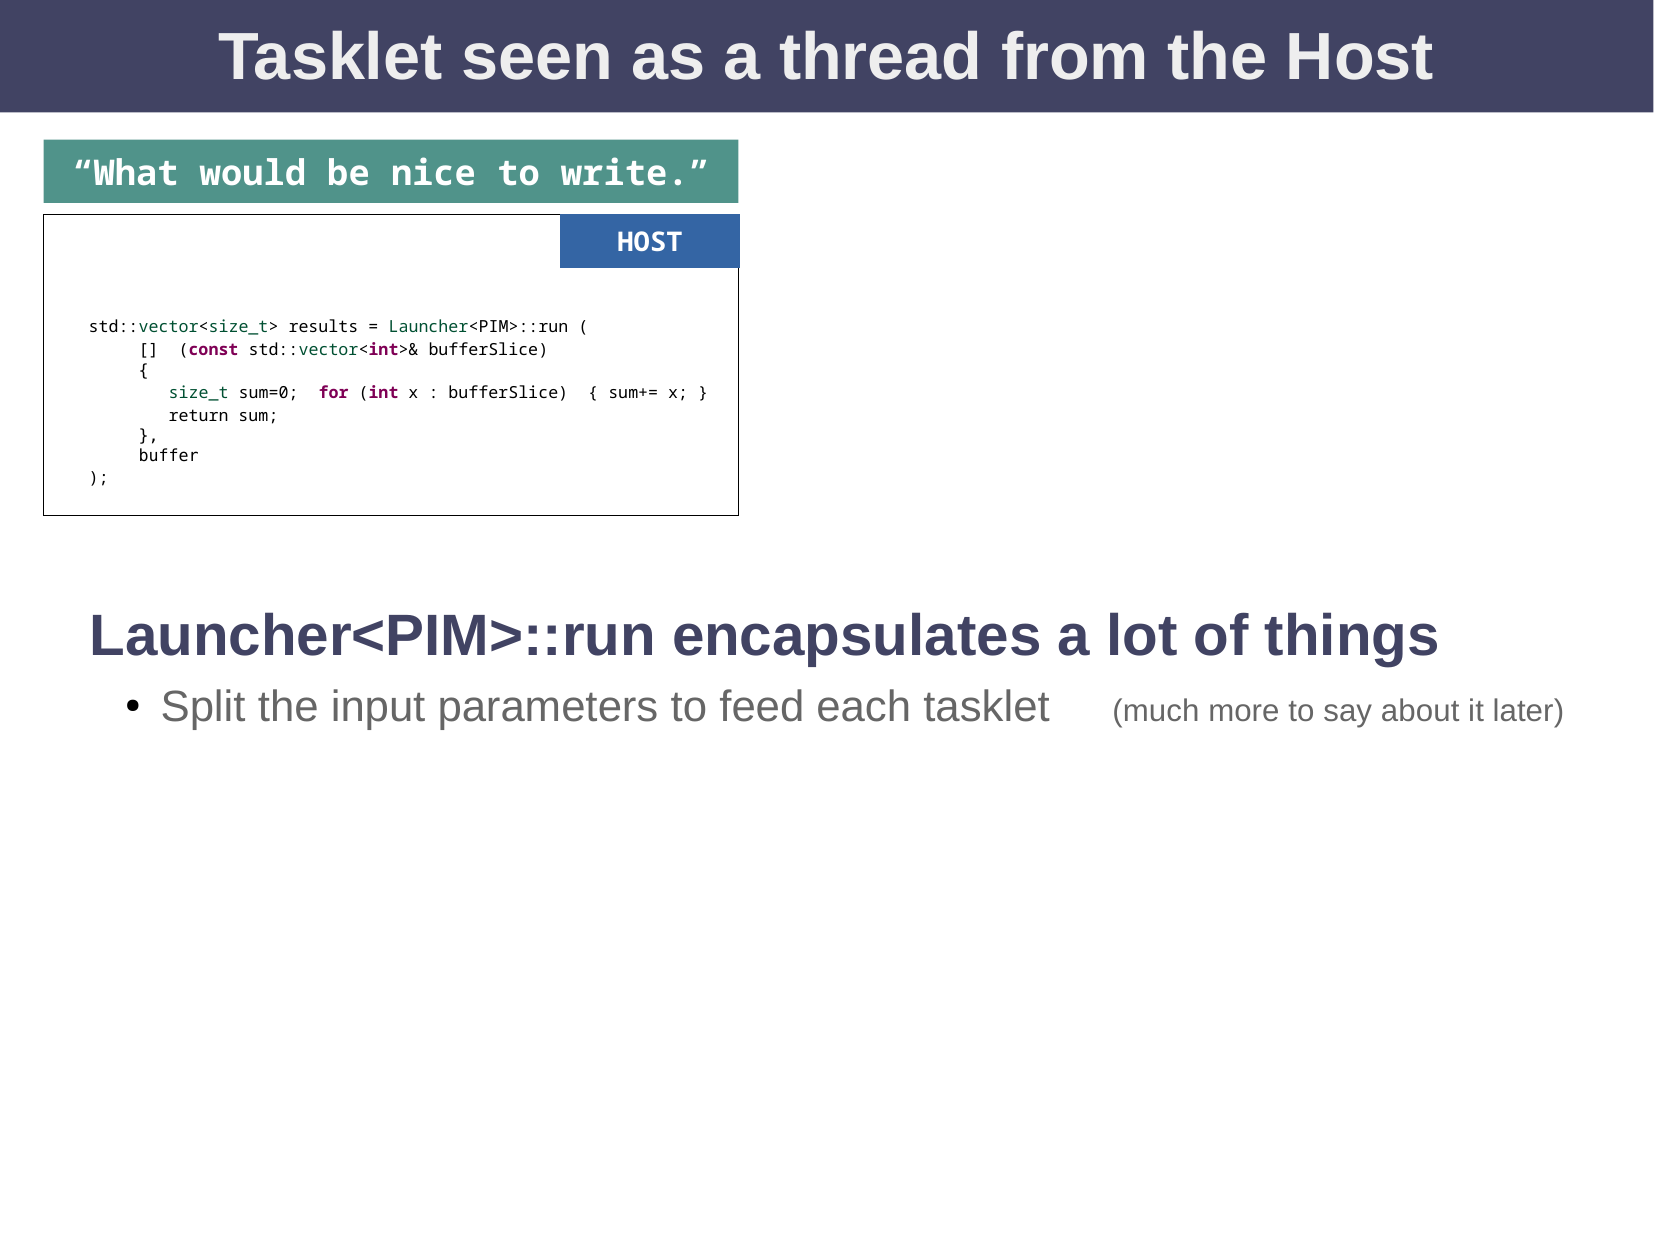

Tasklet seen as a thread from the Host
“What would be nice to write.”
 std::vector<size_t> results = Launcher<PIM>::run (
 [] (const std::vector<int>& bufferSlice)
 {
 size_t sum=0; for (int x : bufferSlice) { sum+= x; }
 return sum;
 },
 buffer
 );
HOST
Launcher<PIM>::run encapsulates a lot of things
Split the input parameters to feed each tasklet (much more to say about it later)